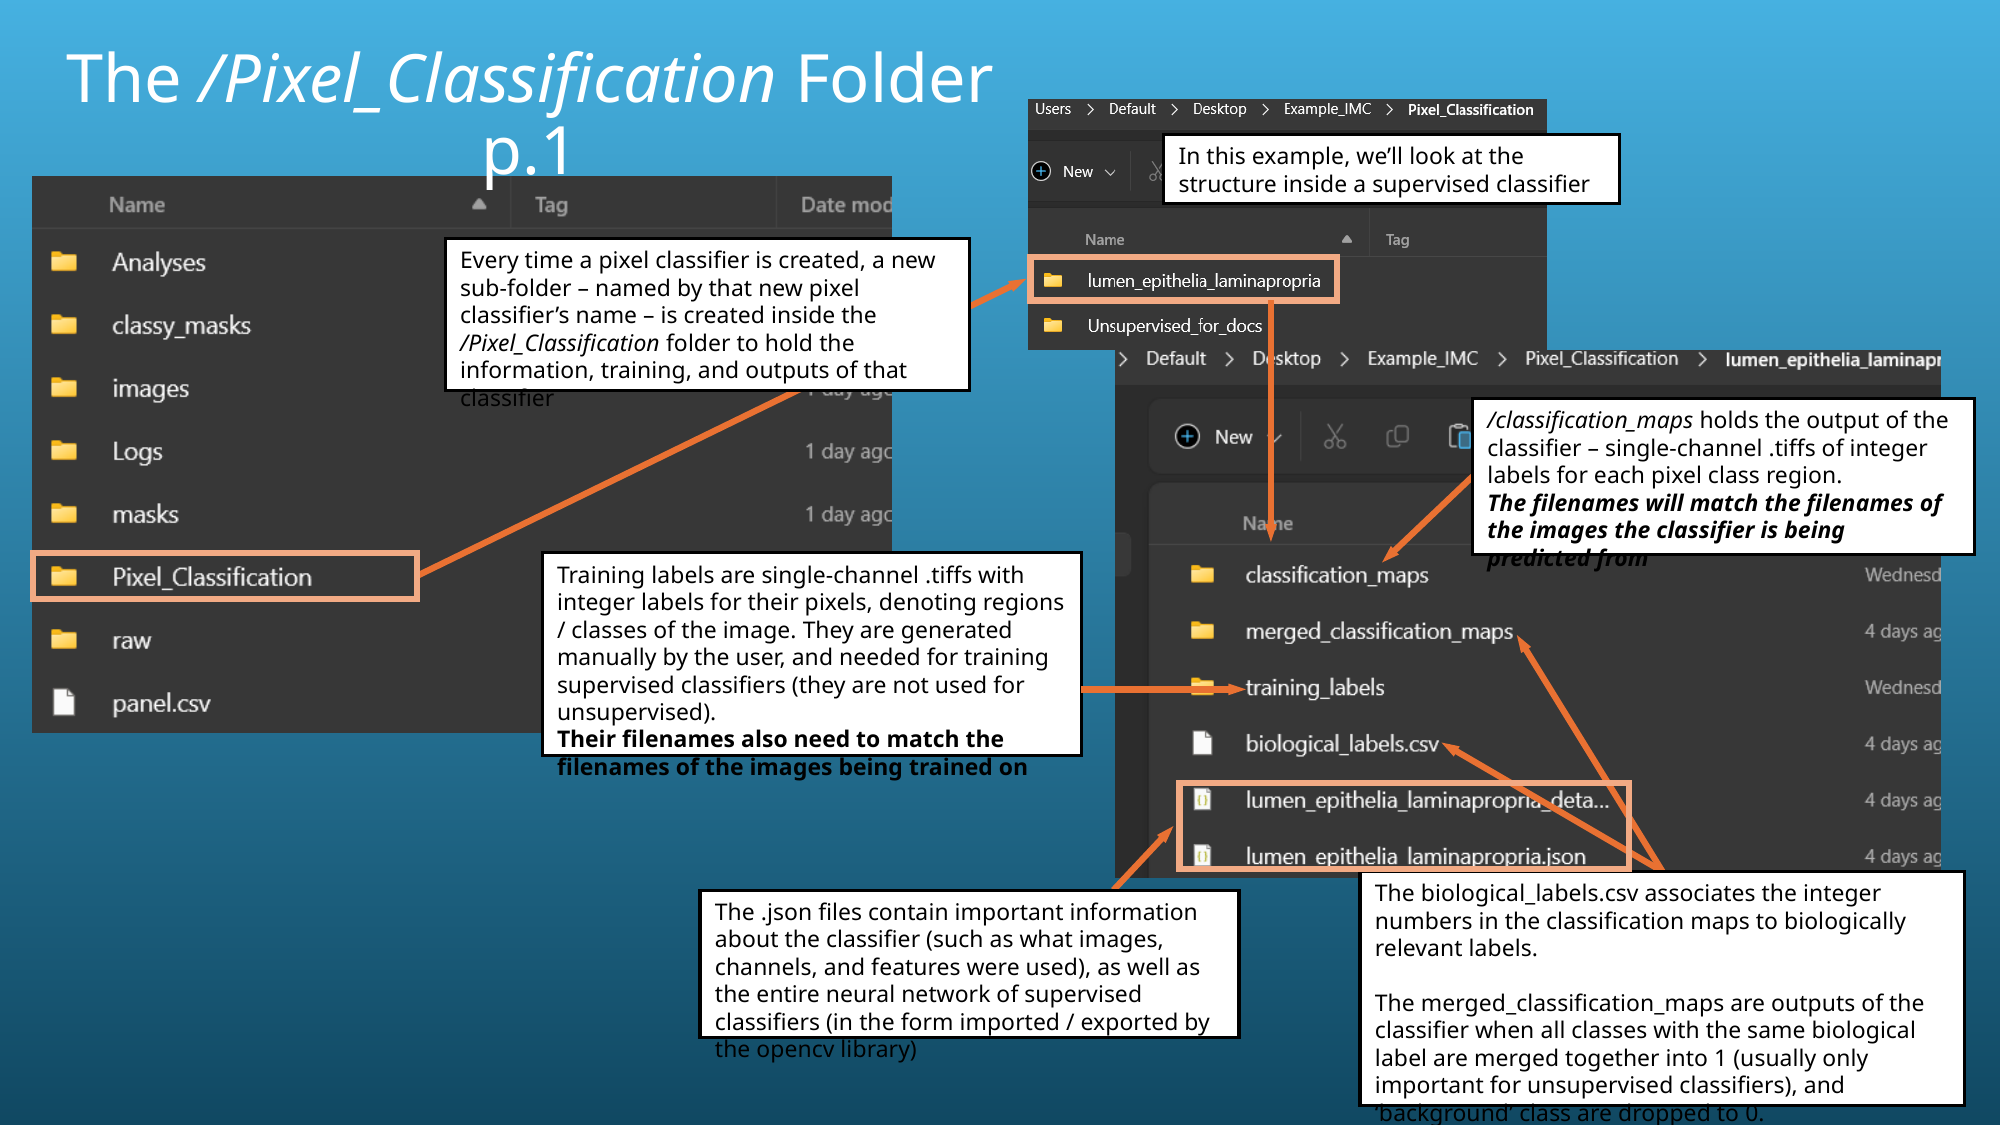

The /Pixel_Classification Folder p.1
In this example, we’ll look at the structure inside a supervised classifier
Every time a pixel classifier is created, a new sub-folder – named by that new pixel classifier’s name – is created inside the /Pixel_Classification folder to hold the information, training, and outputs of that classifier
/classification_maps holds the output of the classifier – single-channel .tiffs of integer labels for each pixel class region.
The filenames will match the filenames of the images the classifier is being predicted from
Training labels are single-channel .tiffs with integer labels for their pixels, denoting regions / classes of the image. They are generated manually by the user, and needed for training supervised classifiers (they are not used for unsupervised).
Their filenames also need to match the filenames of the images being trained on
The biological_labels.csv associates the integer numbers in the classification maps to biologically relevant labels.
The merged_classification_maps are outputs of the classifier when all classes with the same biological label are merged together into 1 (usually only important for unsupervised classifiers), and ‘background’ class are dropped to 0.
The .json files contain important information about the classifier (such as what images, channels, and features were used), as well as the entire neural network of supervised classifiers (in the form imported / exported by the opencv library)